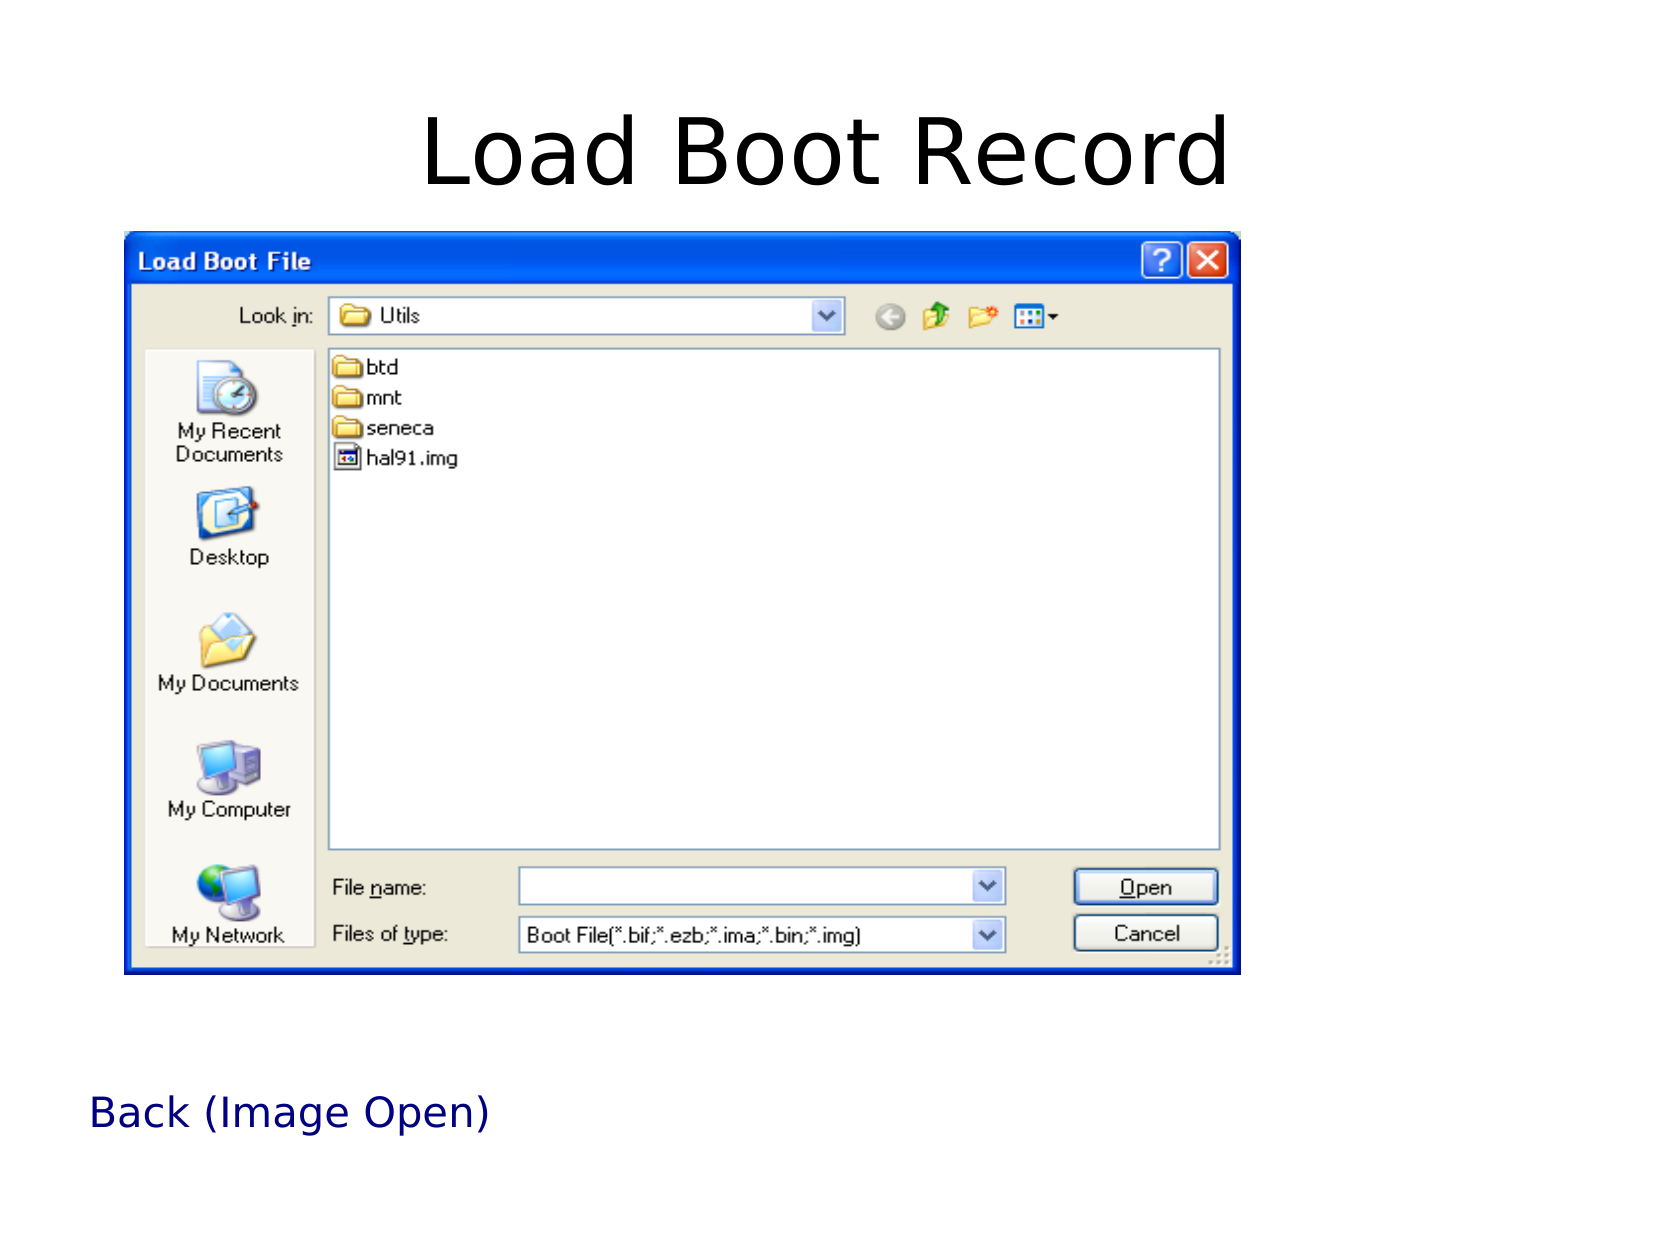

# Load Boot Record
Back (Image Open)